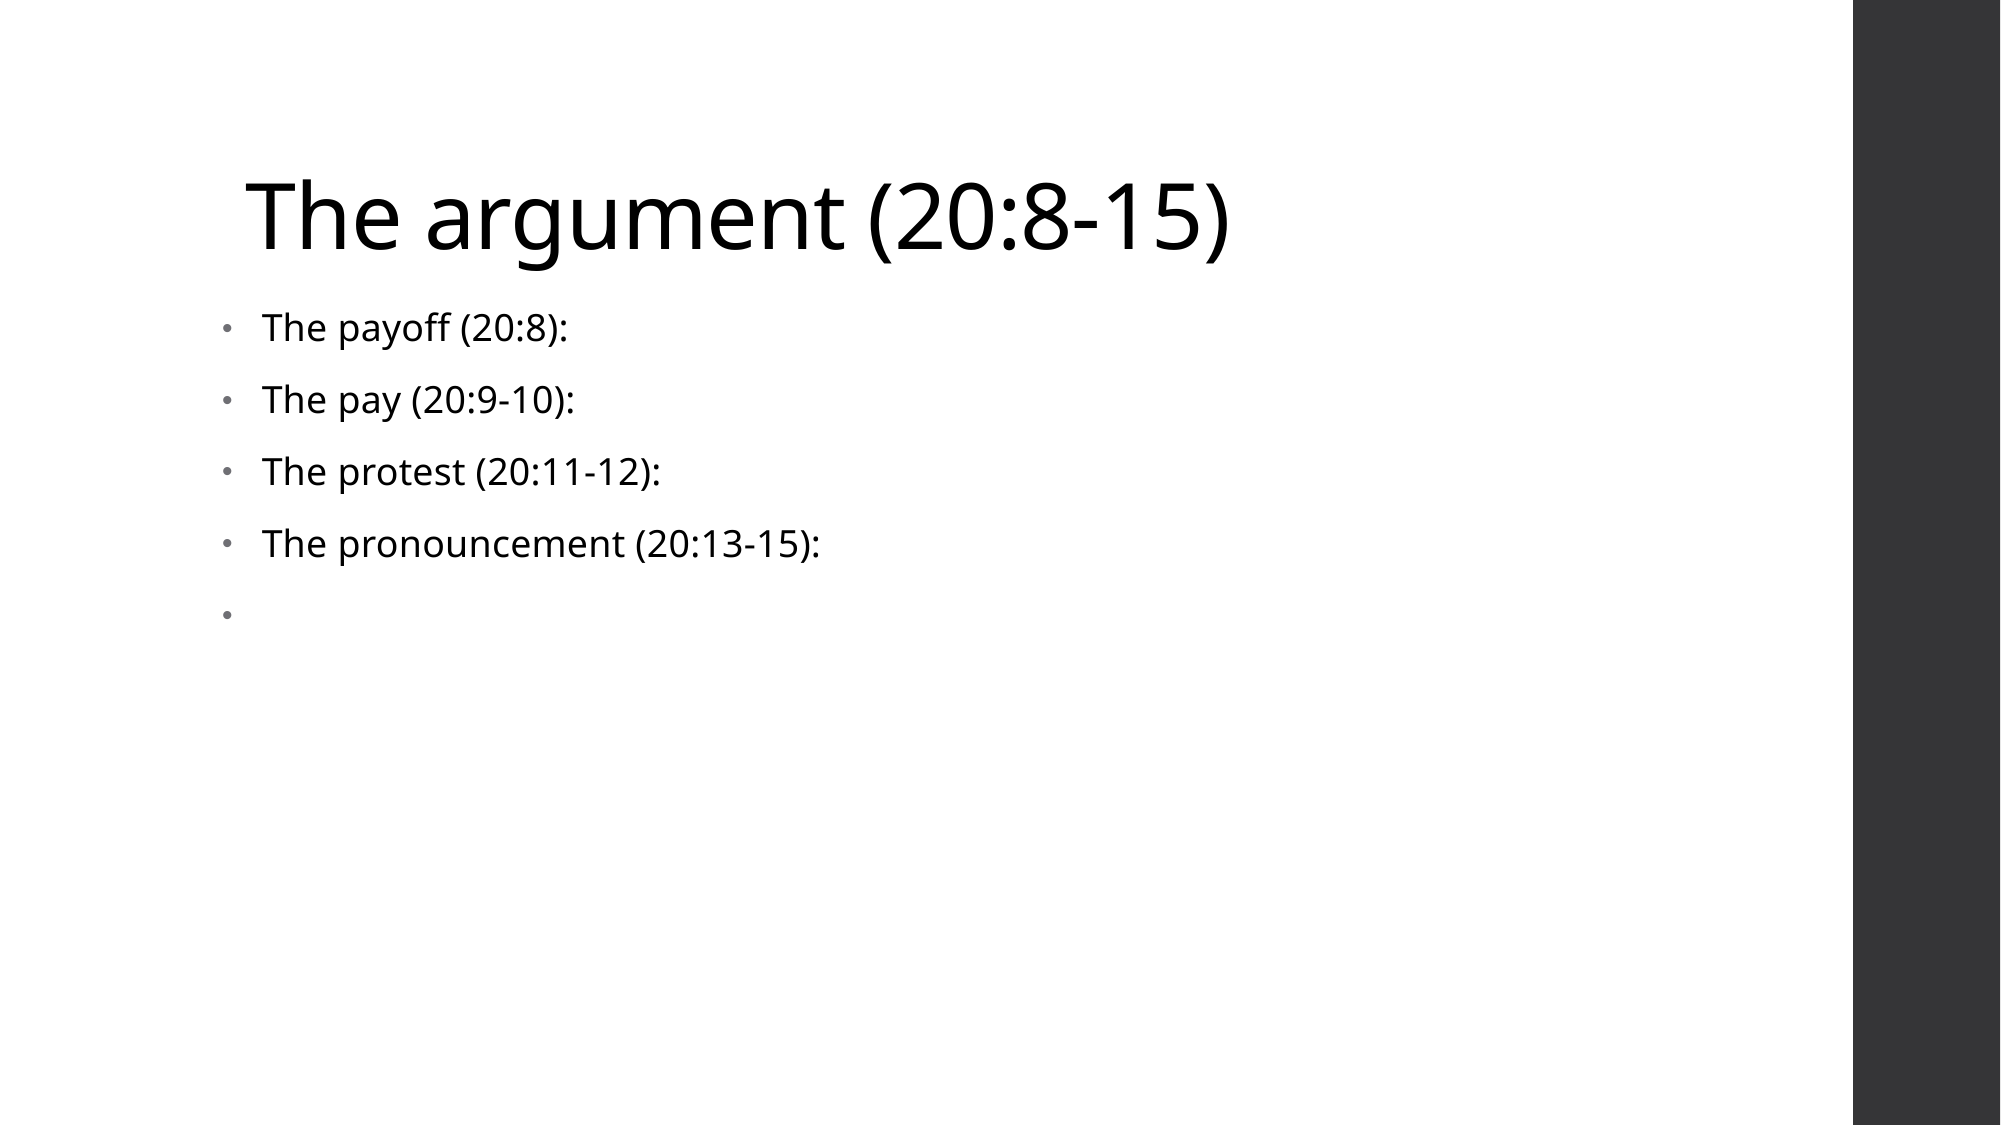

# The argument (20:8-15)
 The payoff (20:8):
 The pay (20:9-10):
 The protest (20:11-12):
 The pronouncement (20:13-15):